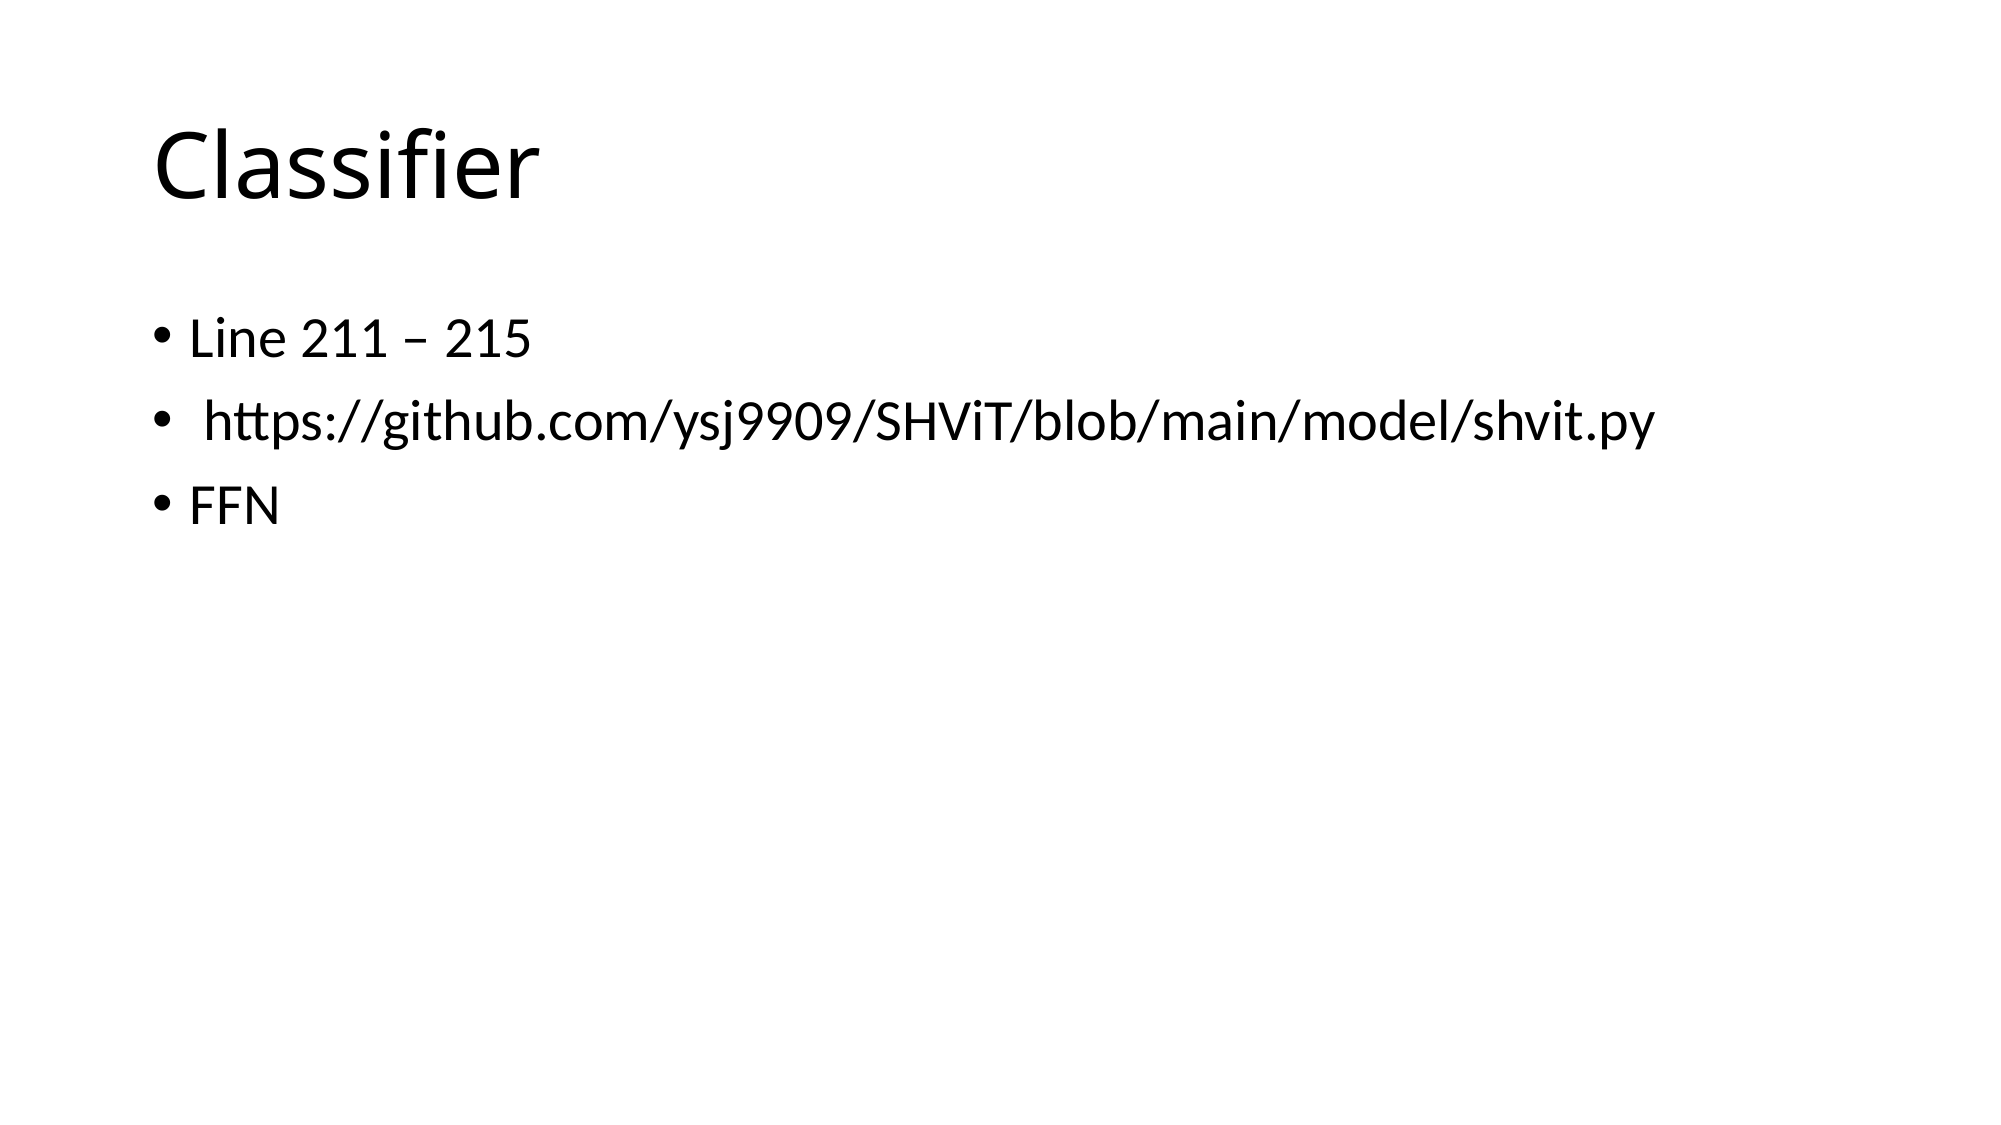

# Classifier
Line 211 – 215
 https://github.com/ysj9909/SHViT/blob/main/model/shvit.py
FFN